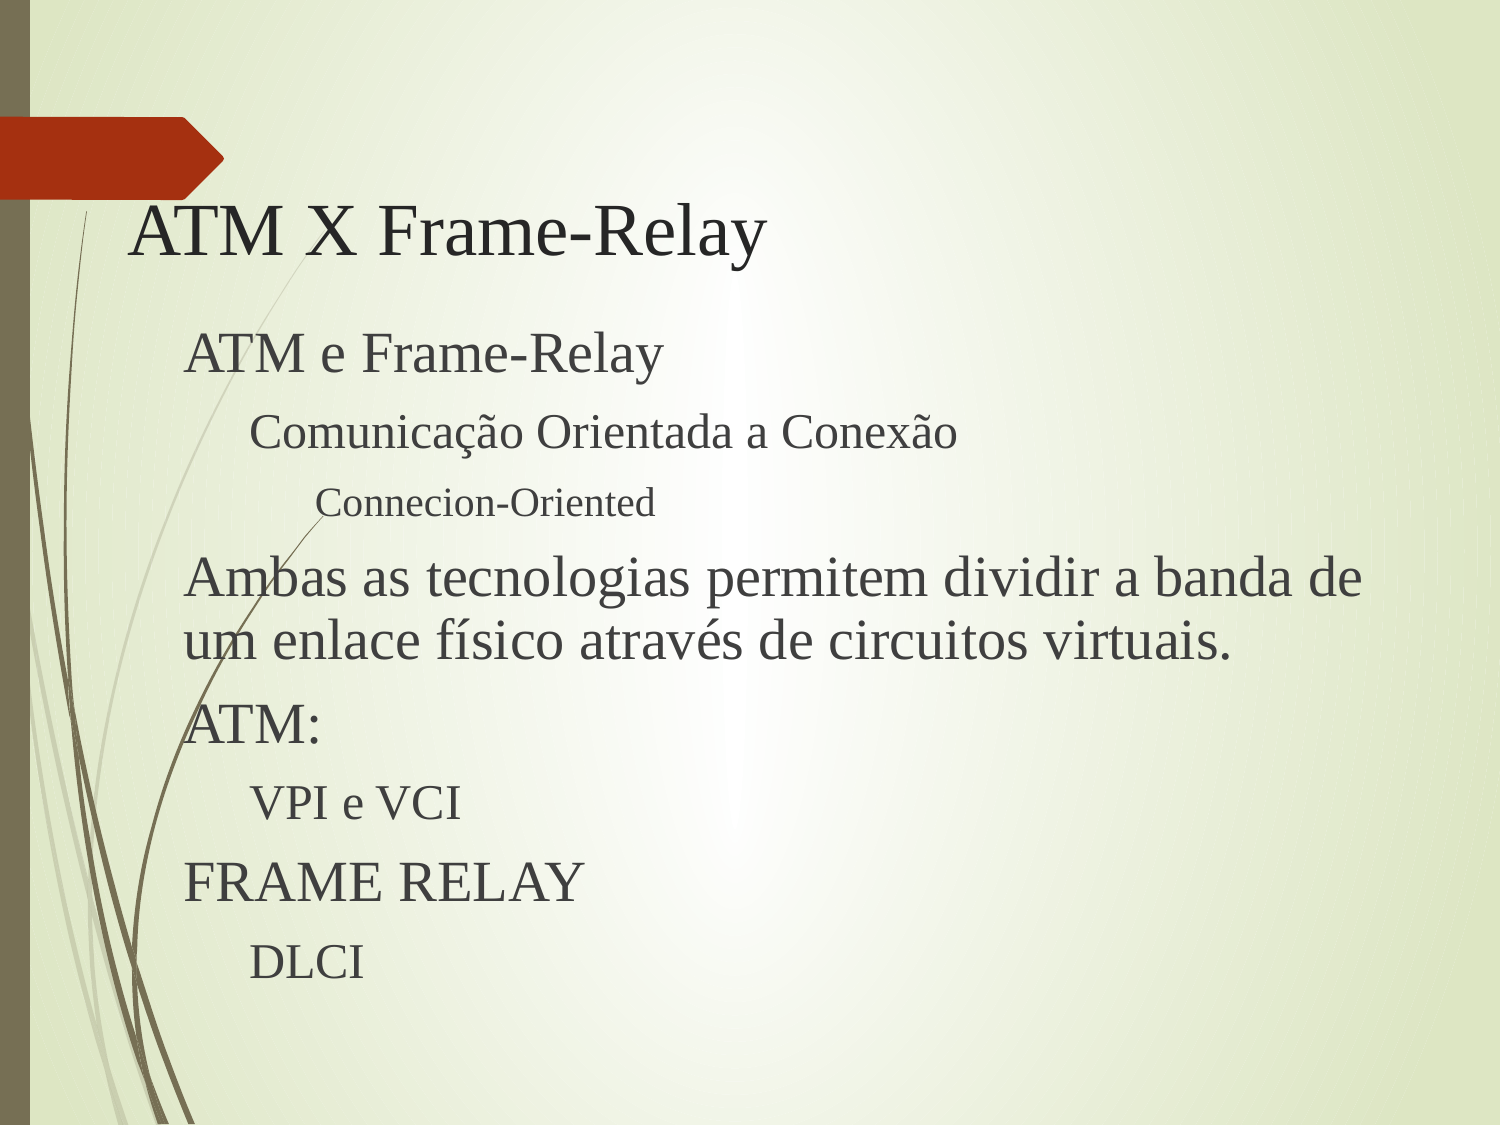

# ATM X Frame-Relay
ATM e Frame-Relay
Comunicação Orientada a Conexão
Connecion-Oriented
Ambas as tecnologias permitem dividir a banda de um enlace físico através de circuitos virtuais.
ATM:
VPI e VCI
FRAME RELAY
DLCI